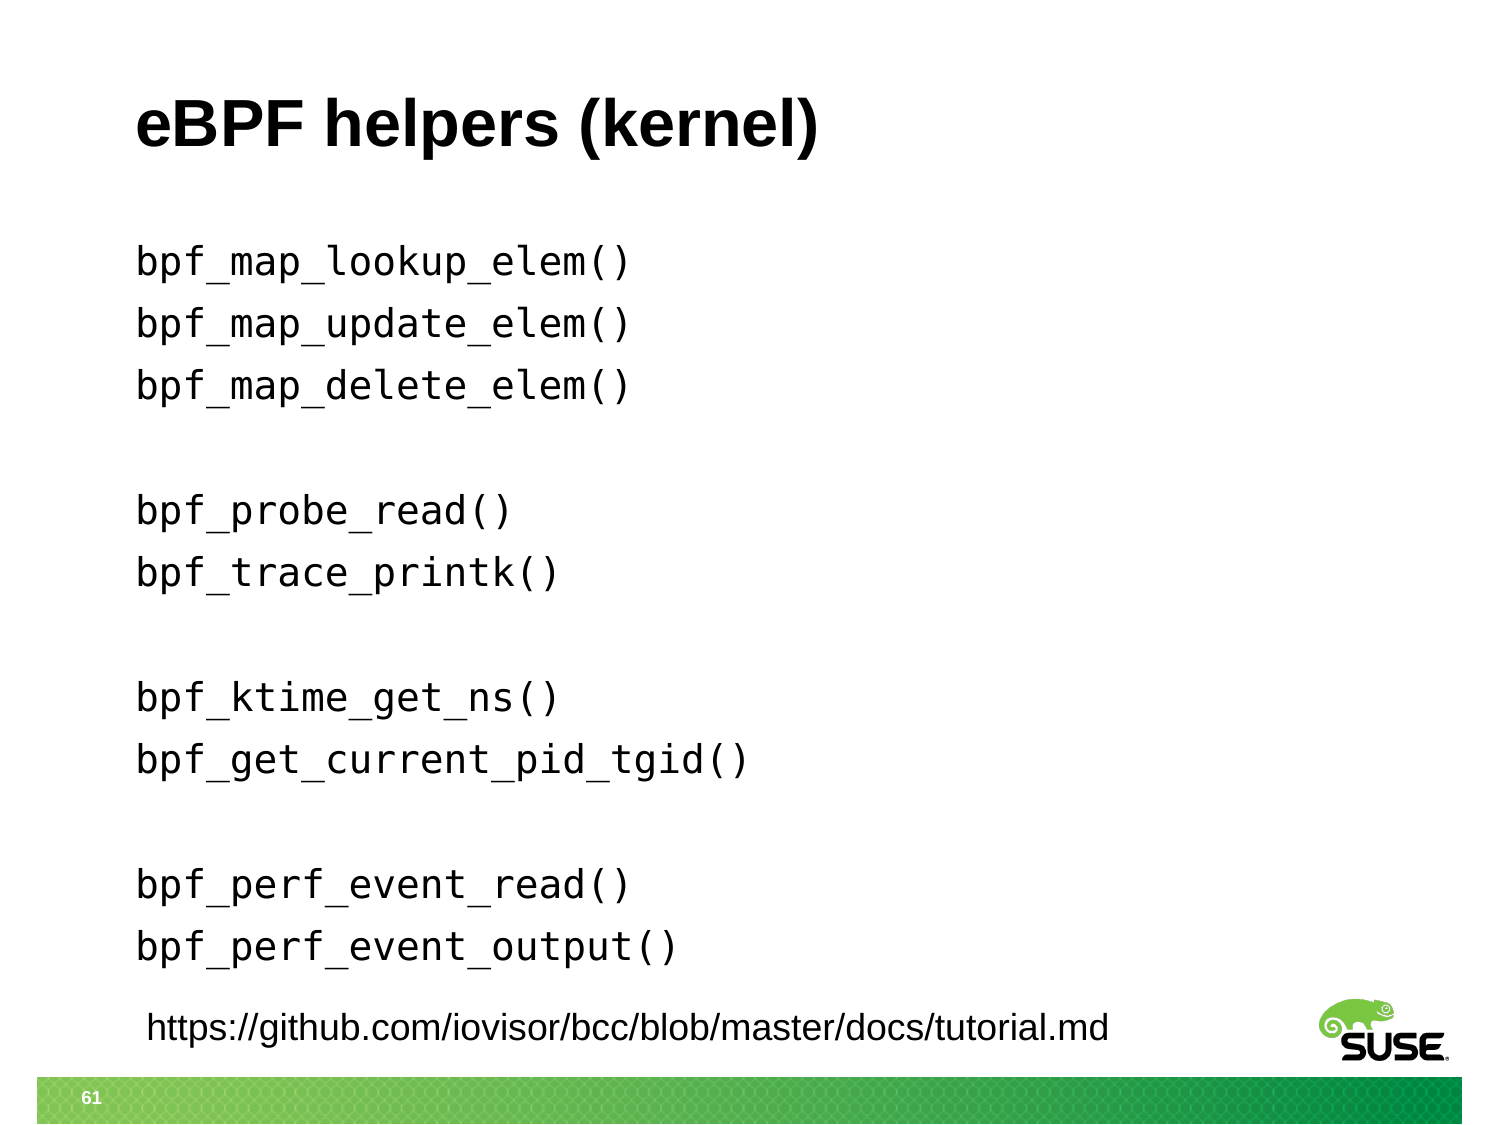

# eBPF helpers (kernel)
bpf_map_lookup_elem()
bpf_map_update_elem()
bpf_map_delete_elem()
bpf_probe_read()
bpf_trace_printk()
bpf_ktime_get_ns()
bpf_get_current_pid_tgid()
bpf_perf_event_read()
bpf_perf_event_output()
https://github.com/iovisor/bcc/blob/master/docs/tutorial.md